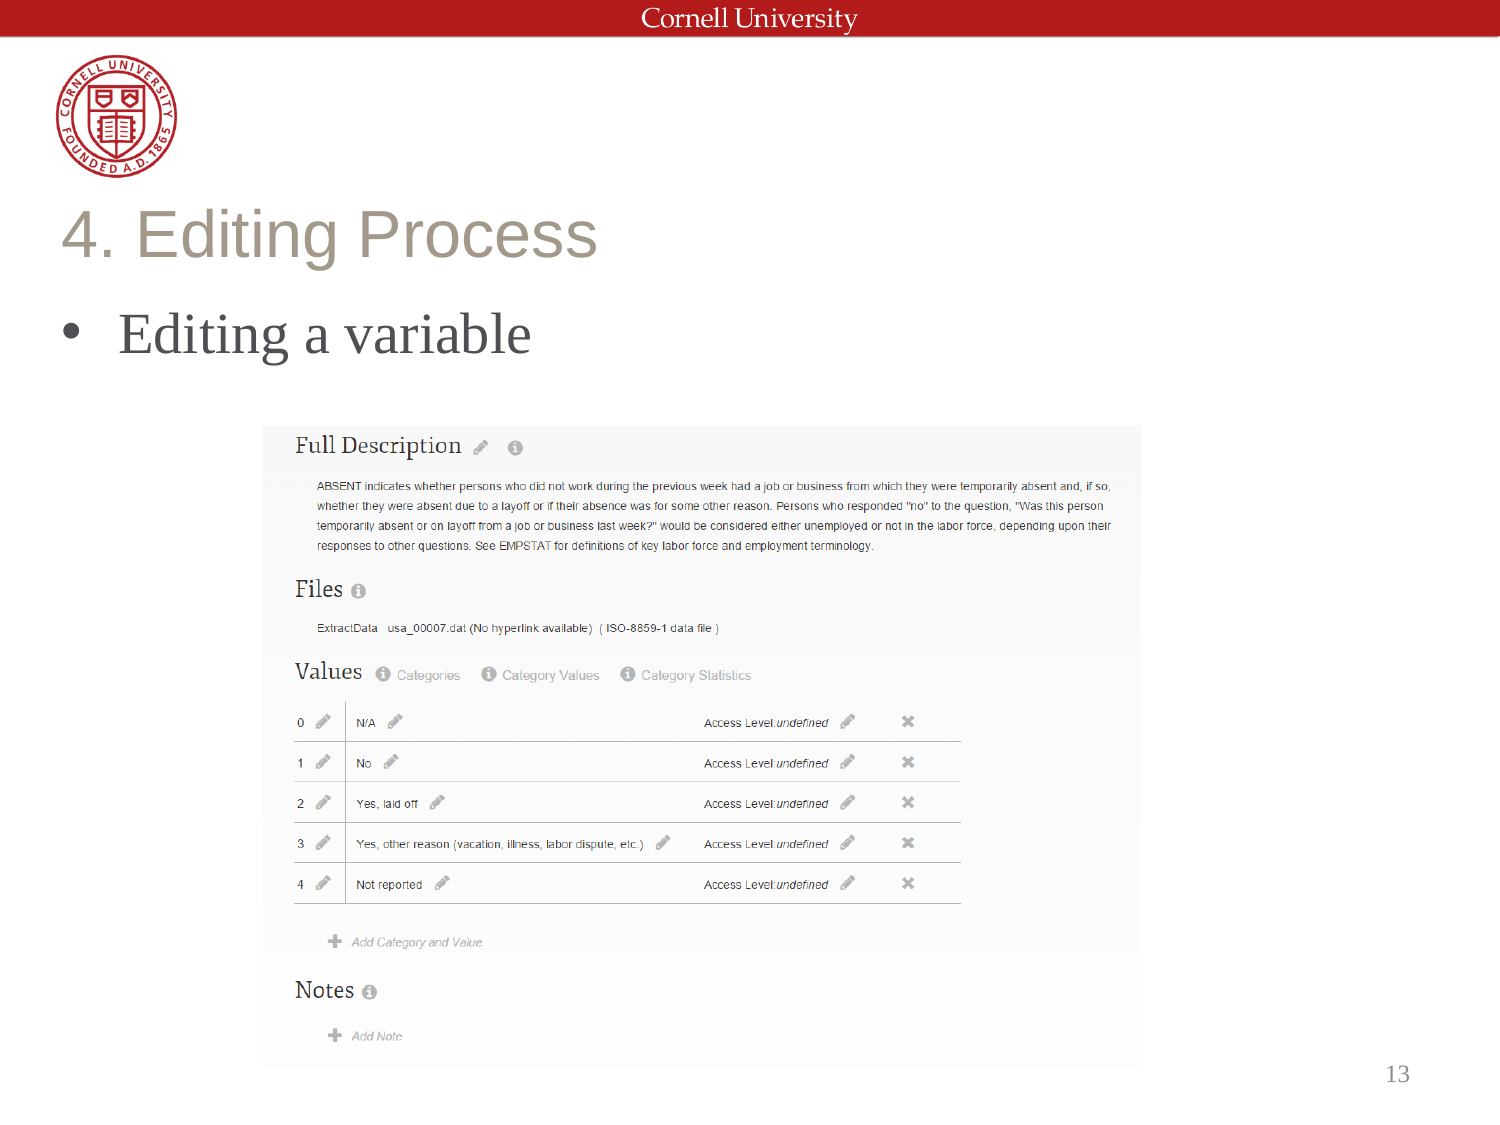

# 4. Editing Process
Editing a variable